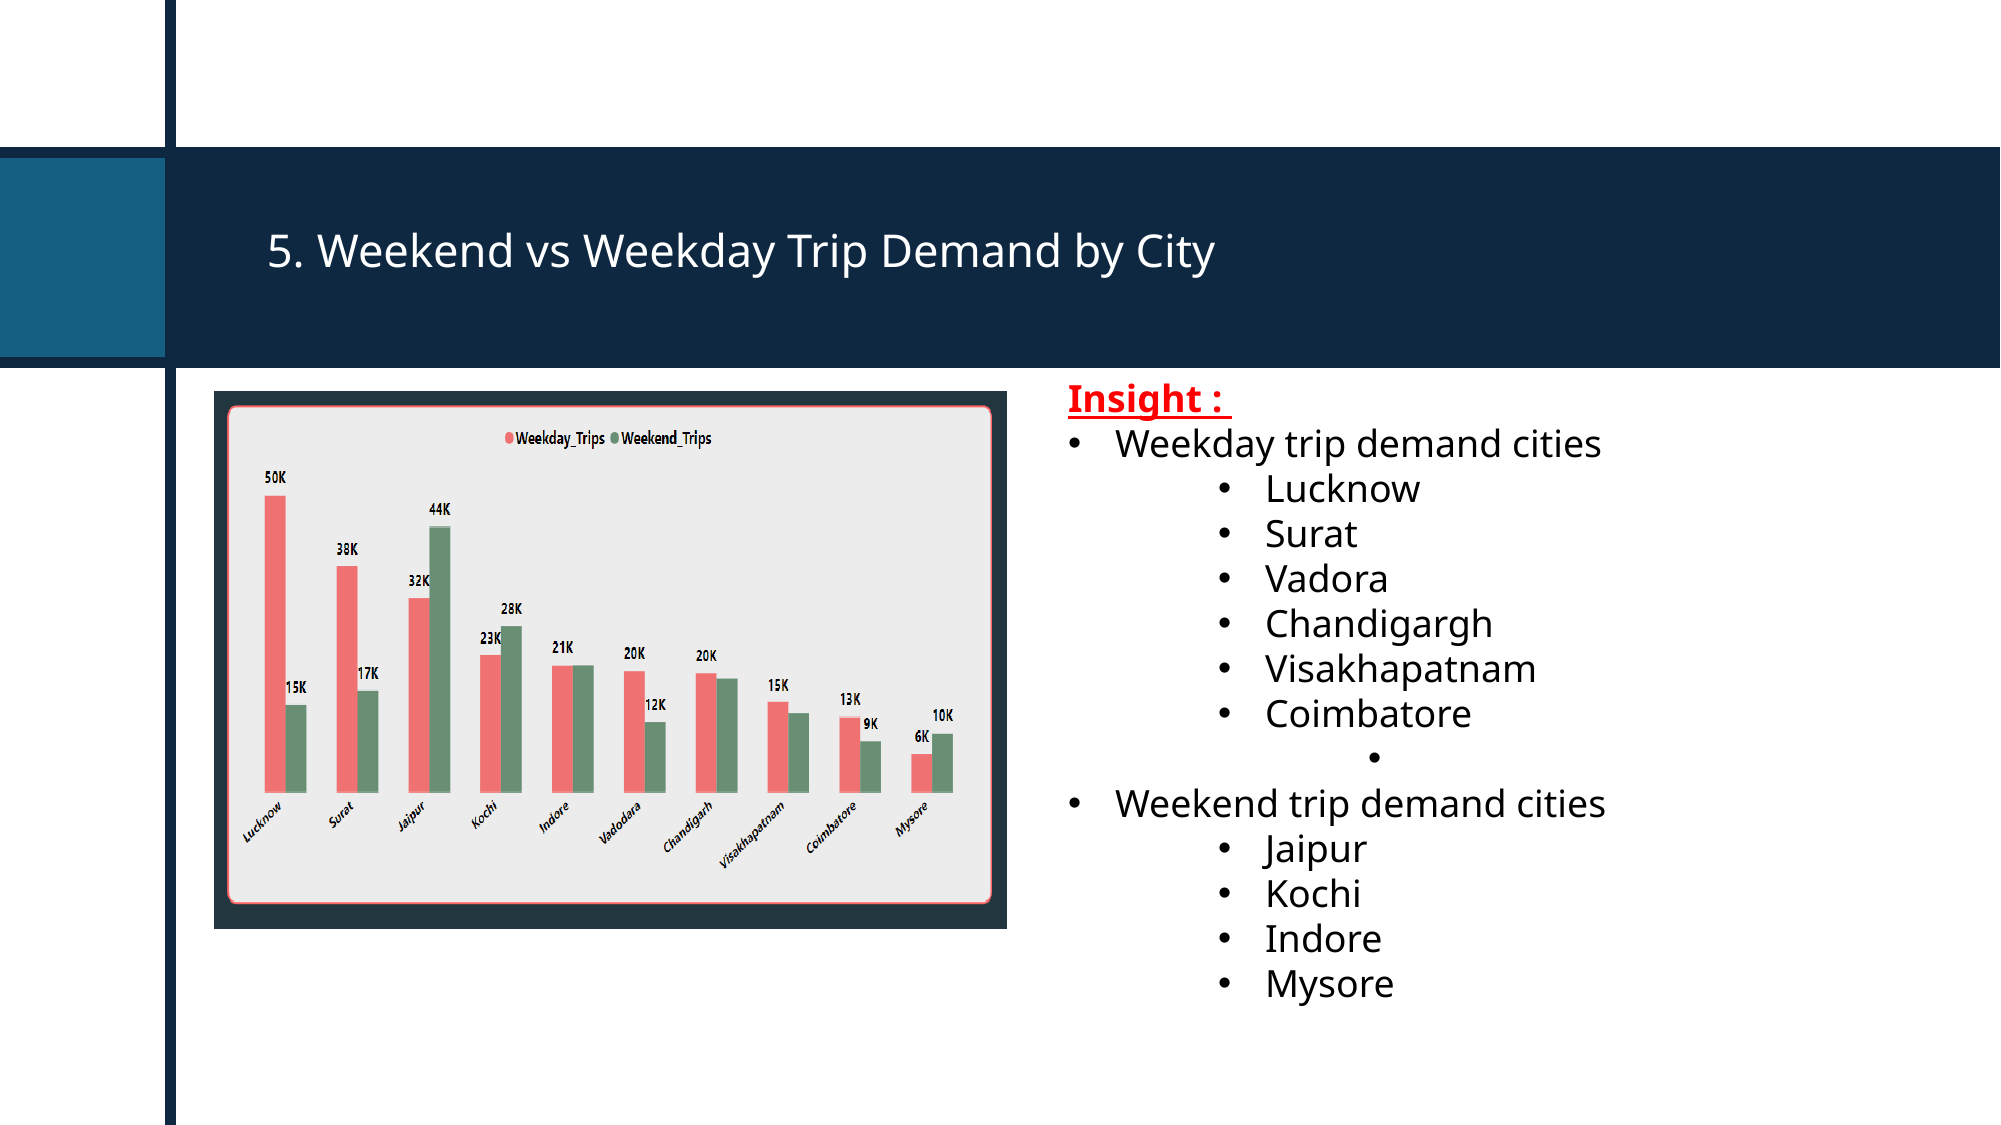

# 5. Weekend vs Weekday Trip Demand by City
Insight :
Weekday trip demand cities
Lucknow
Surat
Vadora
Chandigargh
Visakhapatnam
Coimbatore
Weekend trip demand cities
Jaipur
Kochi
Indore
Mysore